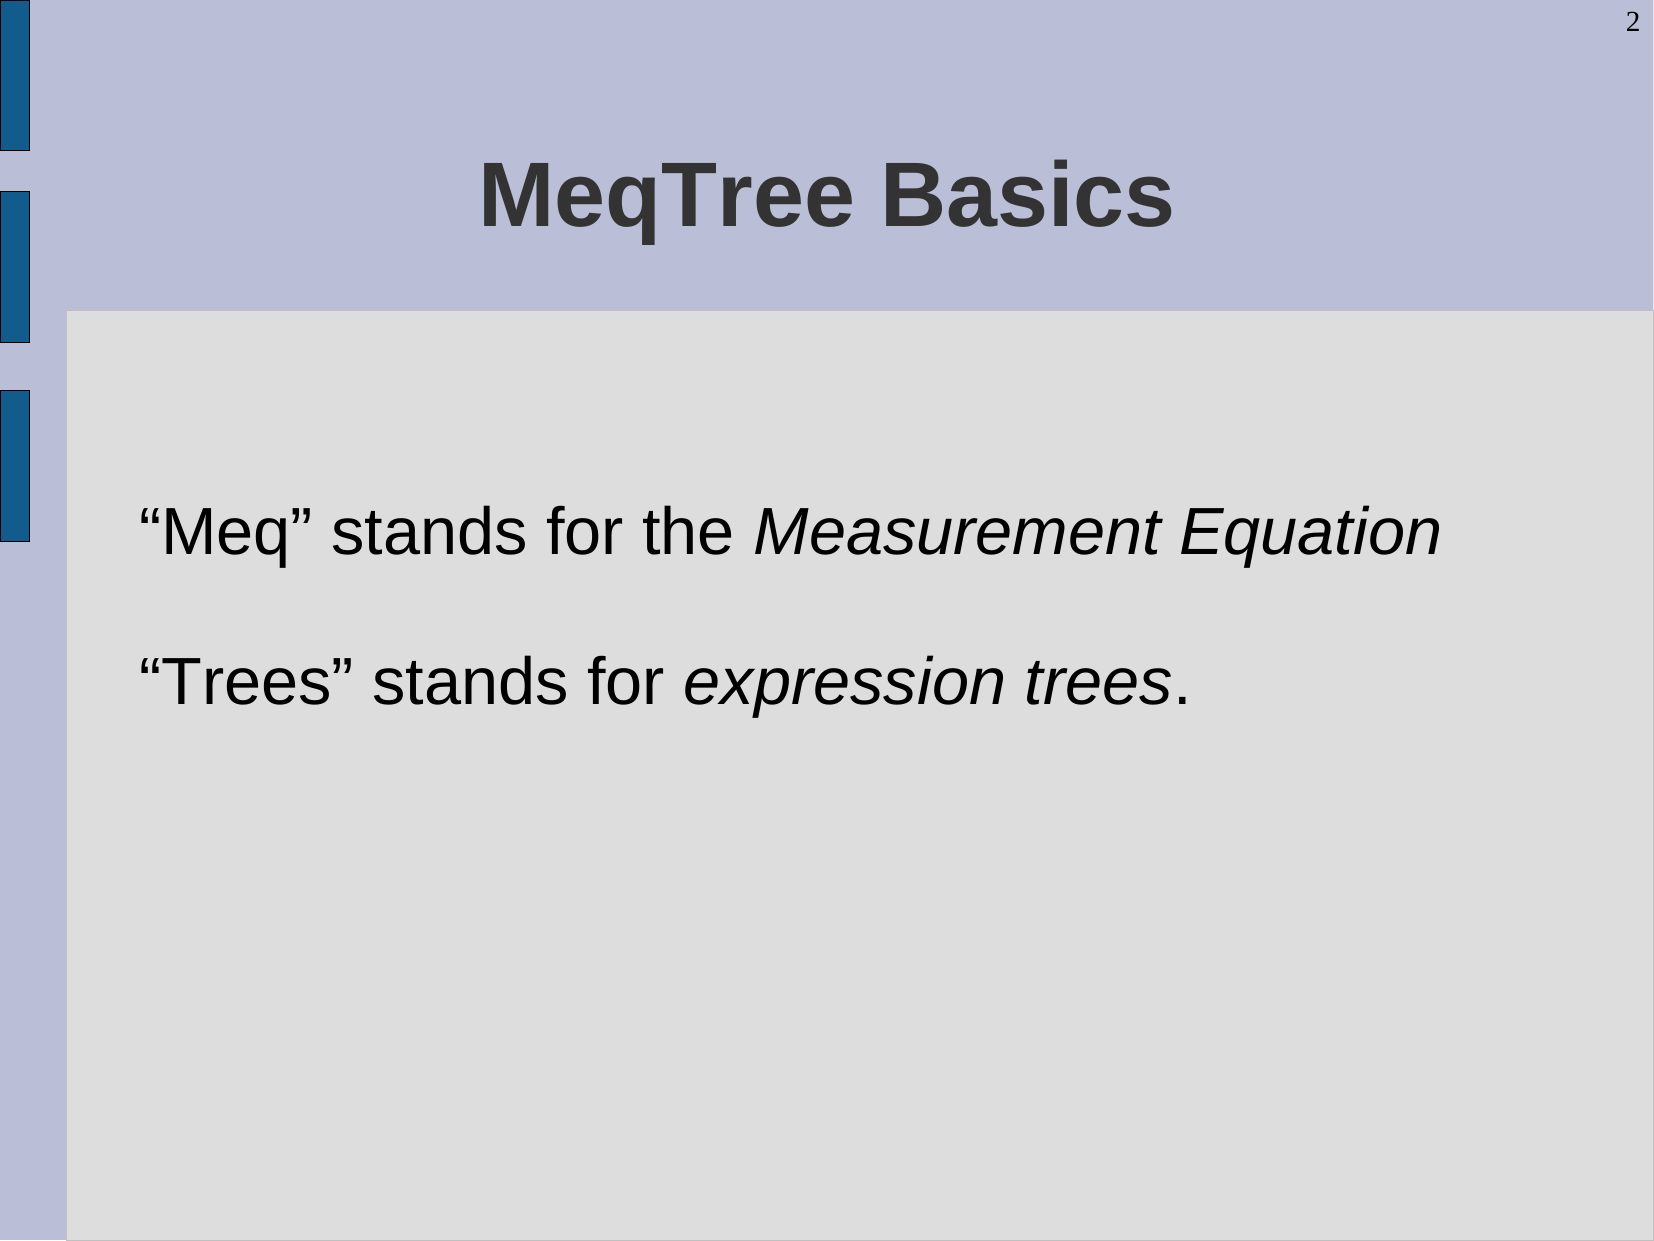

2
# MeqTree Basics
“Meq” stands for the Measurement Equation
“Trees” stands for expression trees.